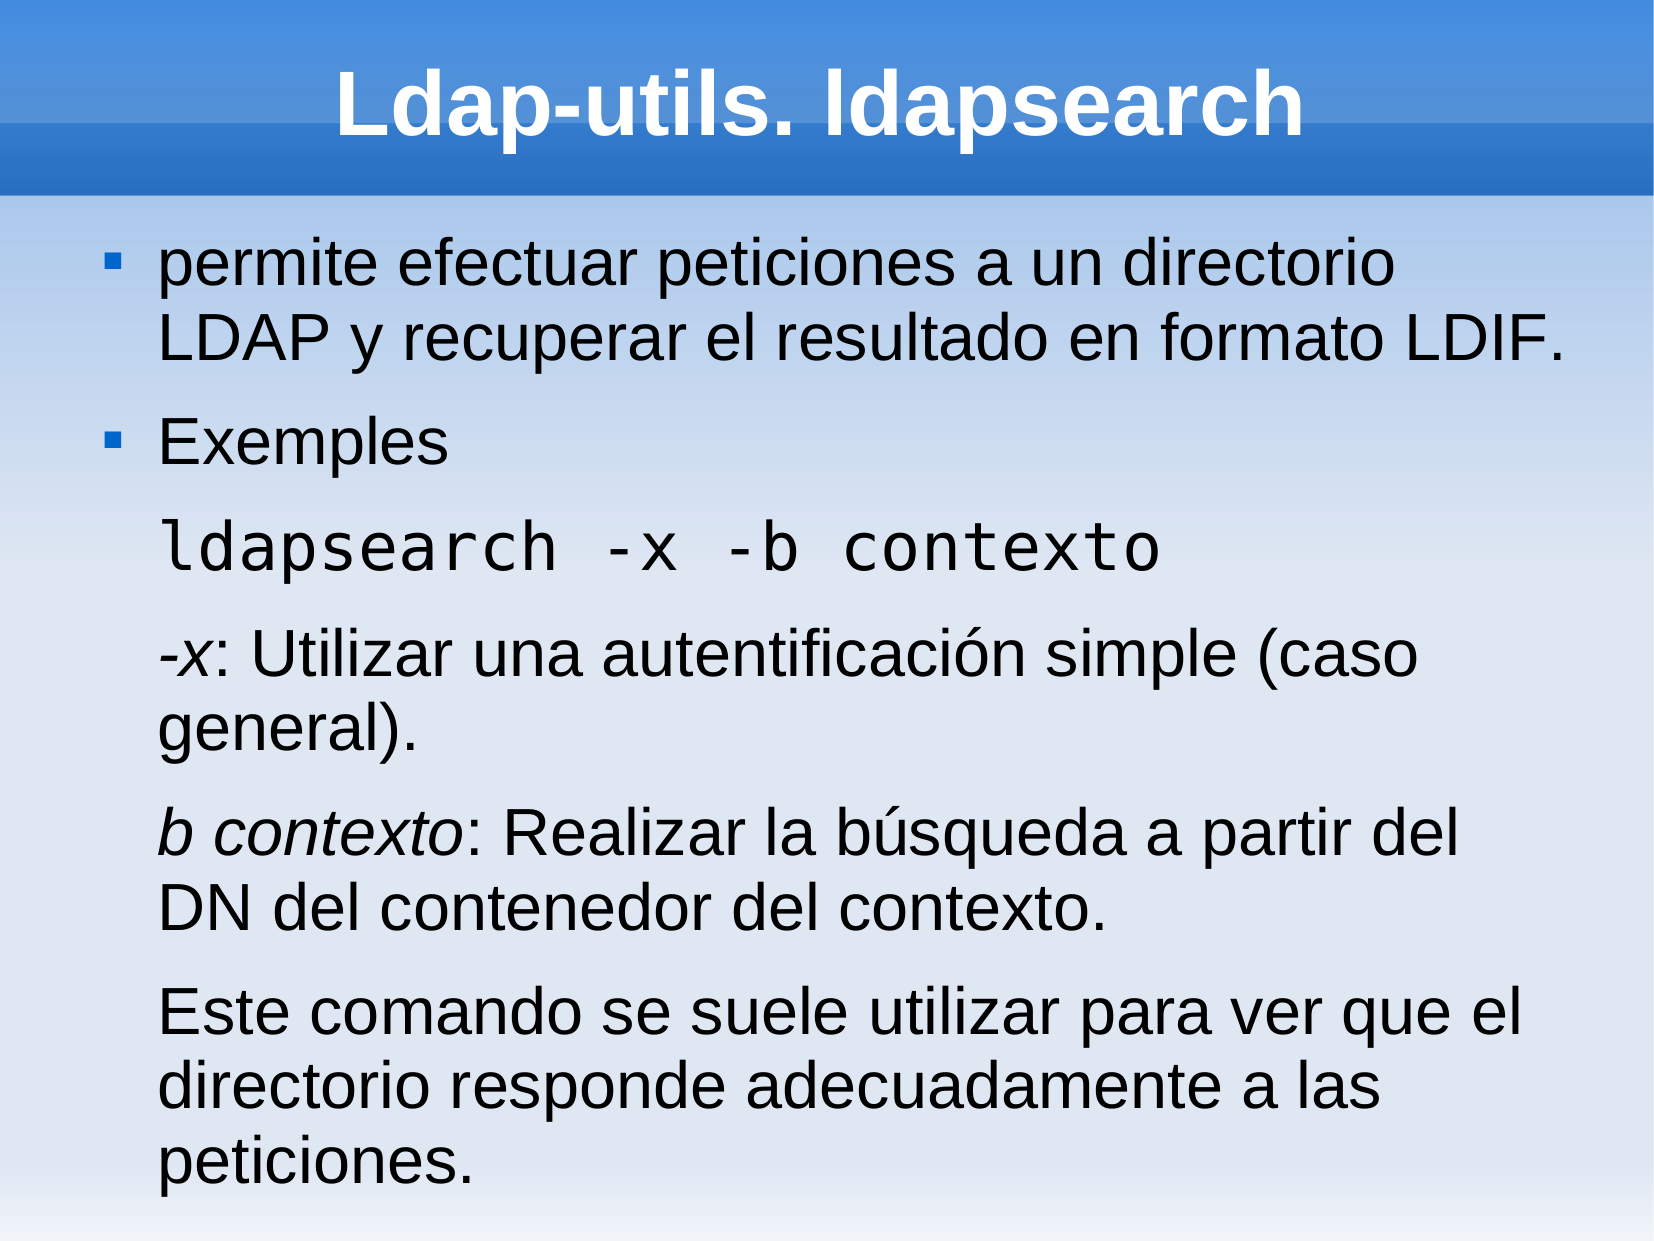

# Ldap-utils. ldapsearch
permite efectuar peticiones a un directorio LDAP y recuperar el resultado en formato LDIF.
Exemples
ldapsearch -x -b contexto
-x: Utilizar una autentificación simple (caso general).
­b contexto: Realizar la búsqueda a partir del DN del contenedor del contexto.
Este comando se suele utilizar para ver que el directorio responde adecuadamente a las peticiones.